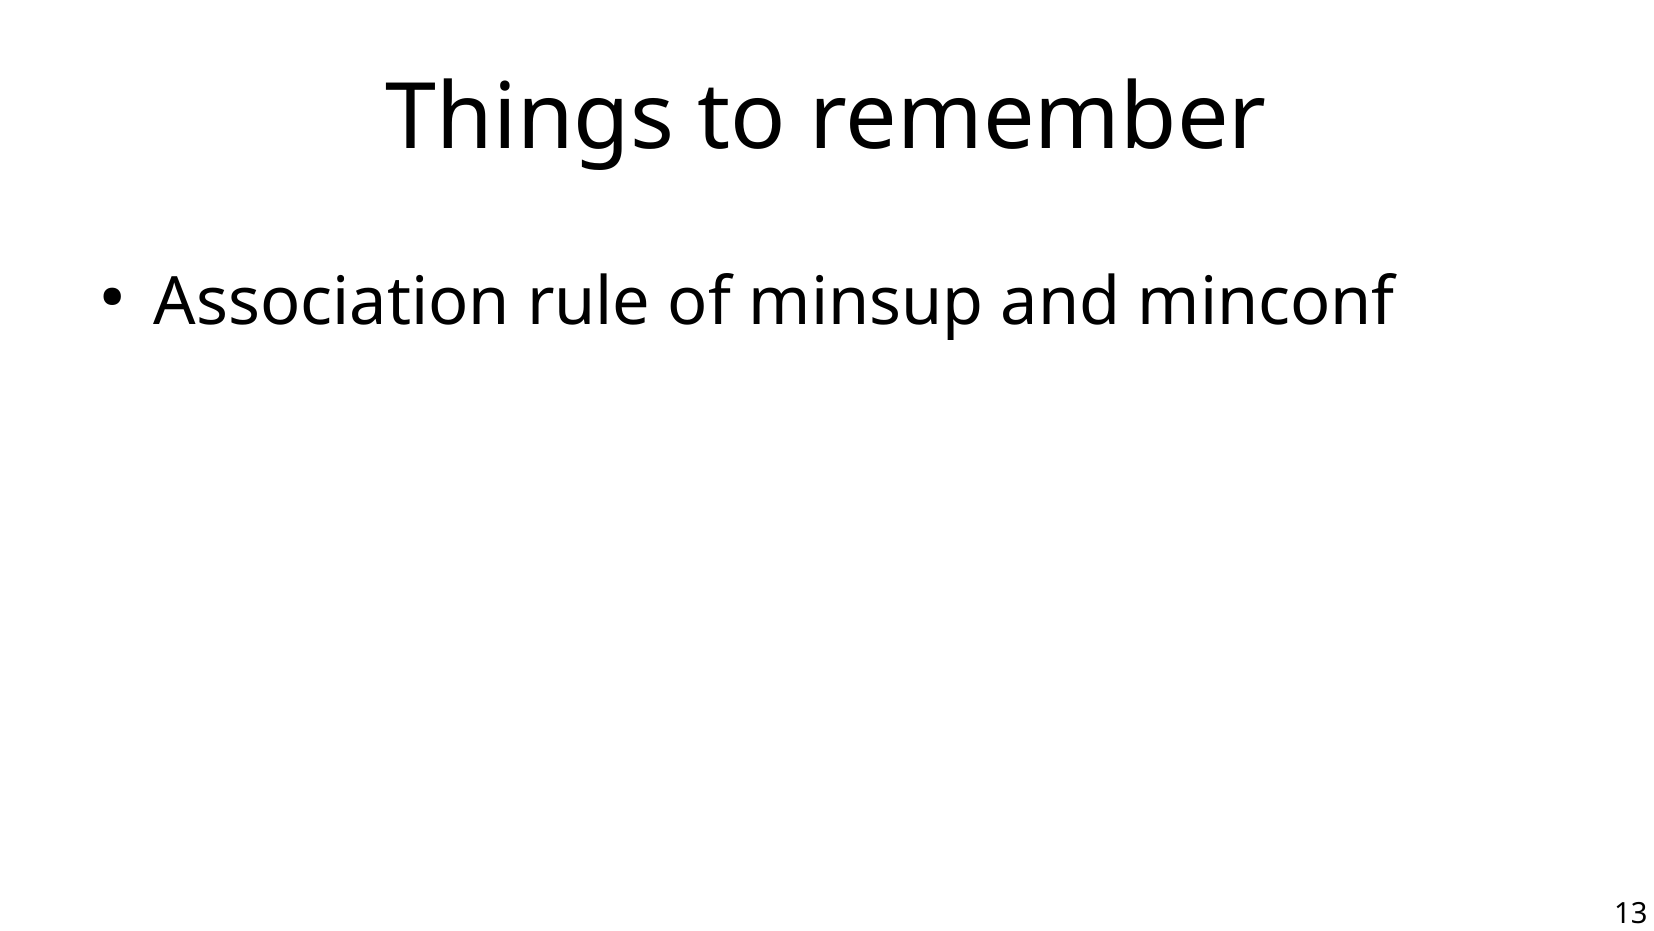

# Things to remember
Association rule of minsup and minconf
13